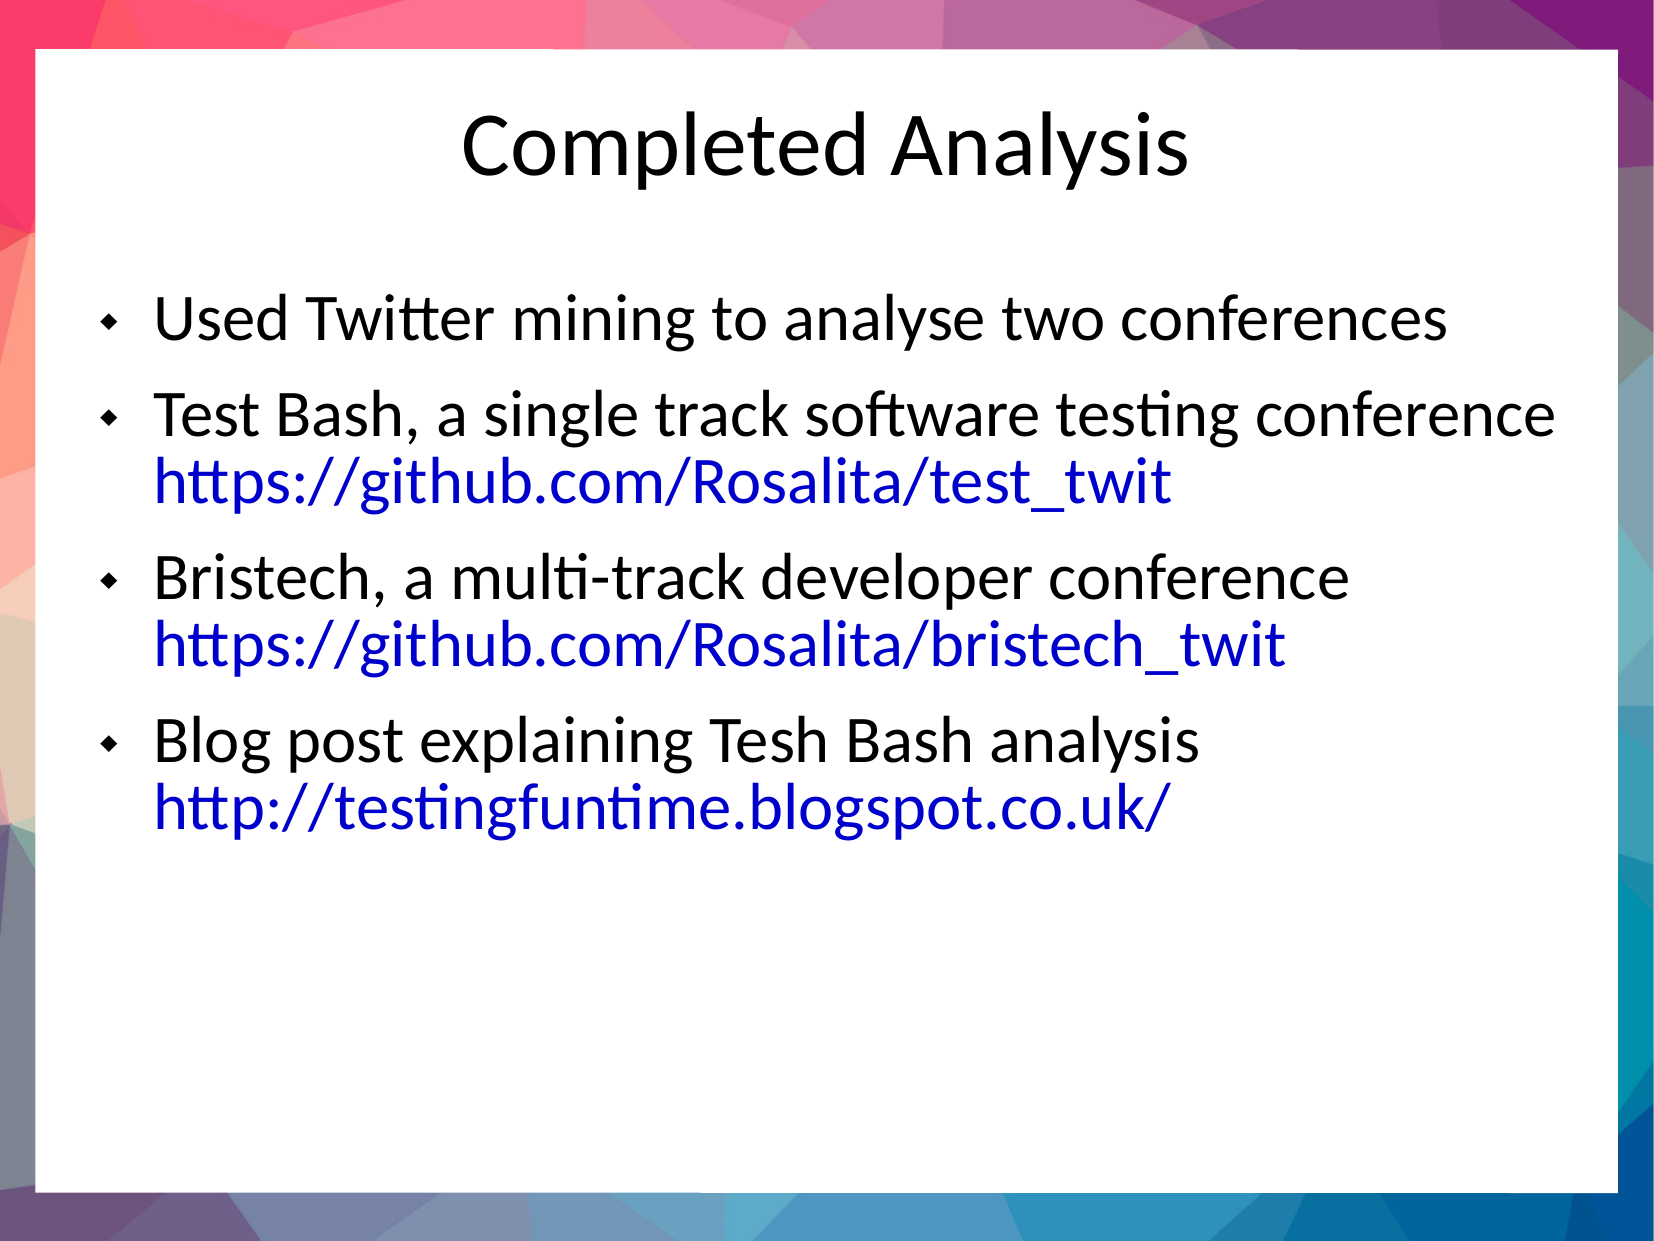

# Completed Analysis
Used Twitter mining to analyse two conferences
Test Bash, a single track software testing conference https://github.com/Rosalita/test_twit
Bristech, a multi-track developer conference https://github.com/Rosalita/bristech_twit
Blog post explaining Tesh Bash analysis http://testingfuntime.blogspot.co.uk/